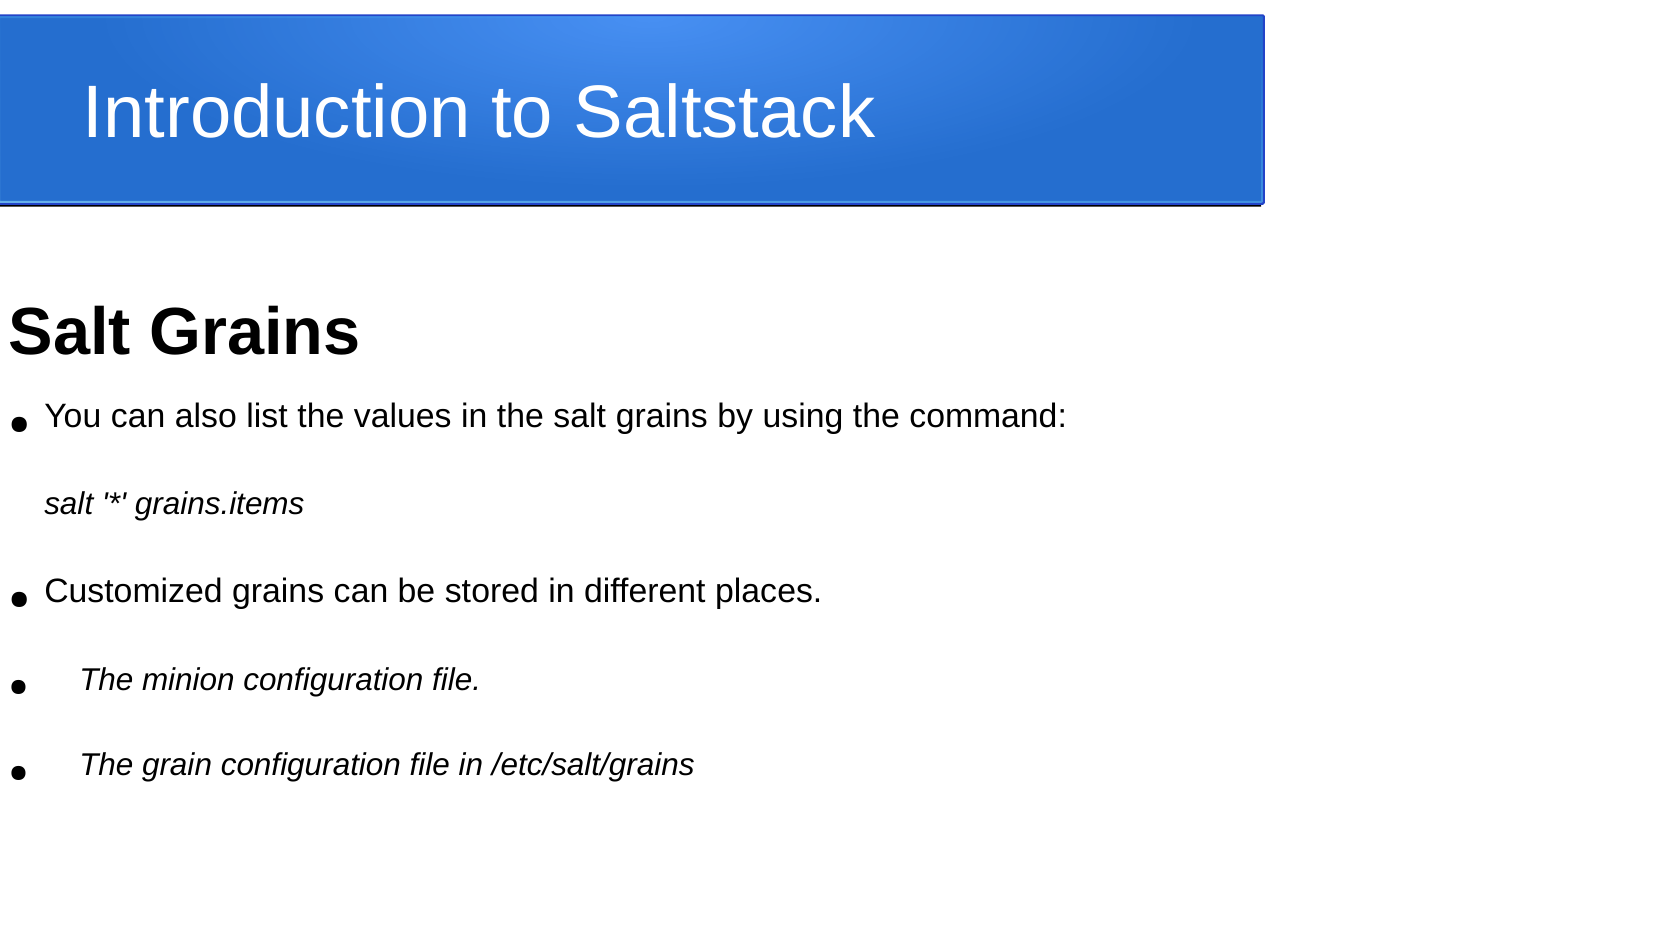

# Introduction to Saltstack
Salt Grains
You can also list the values in the salt grains by using the command:
salt '*' grains.items
Customized grains can be stored in different places.
 The minion configuration file.
 The grain configuration file in /etc/salt/grains